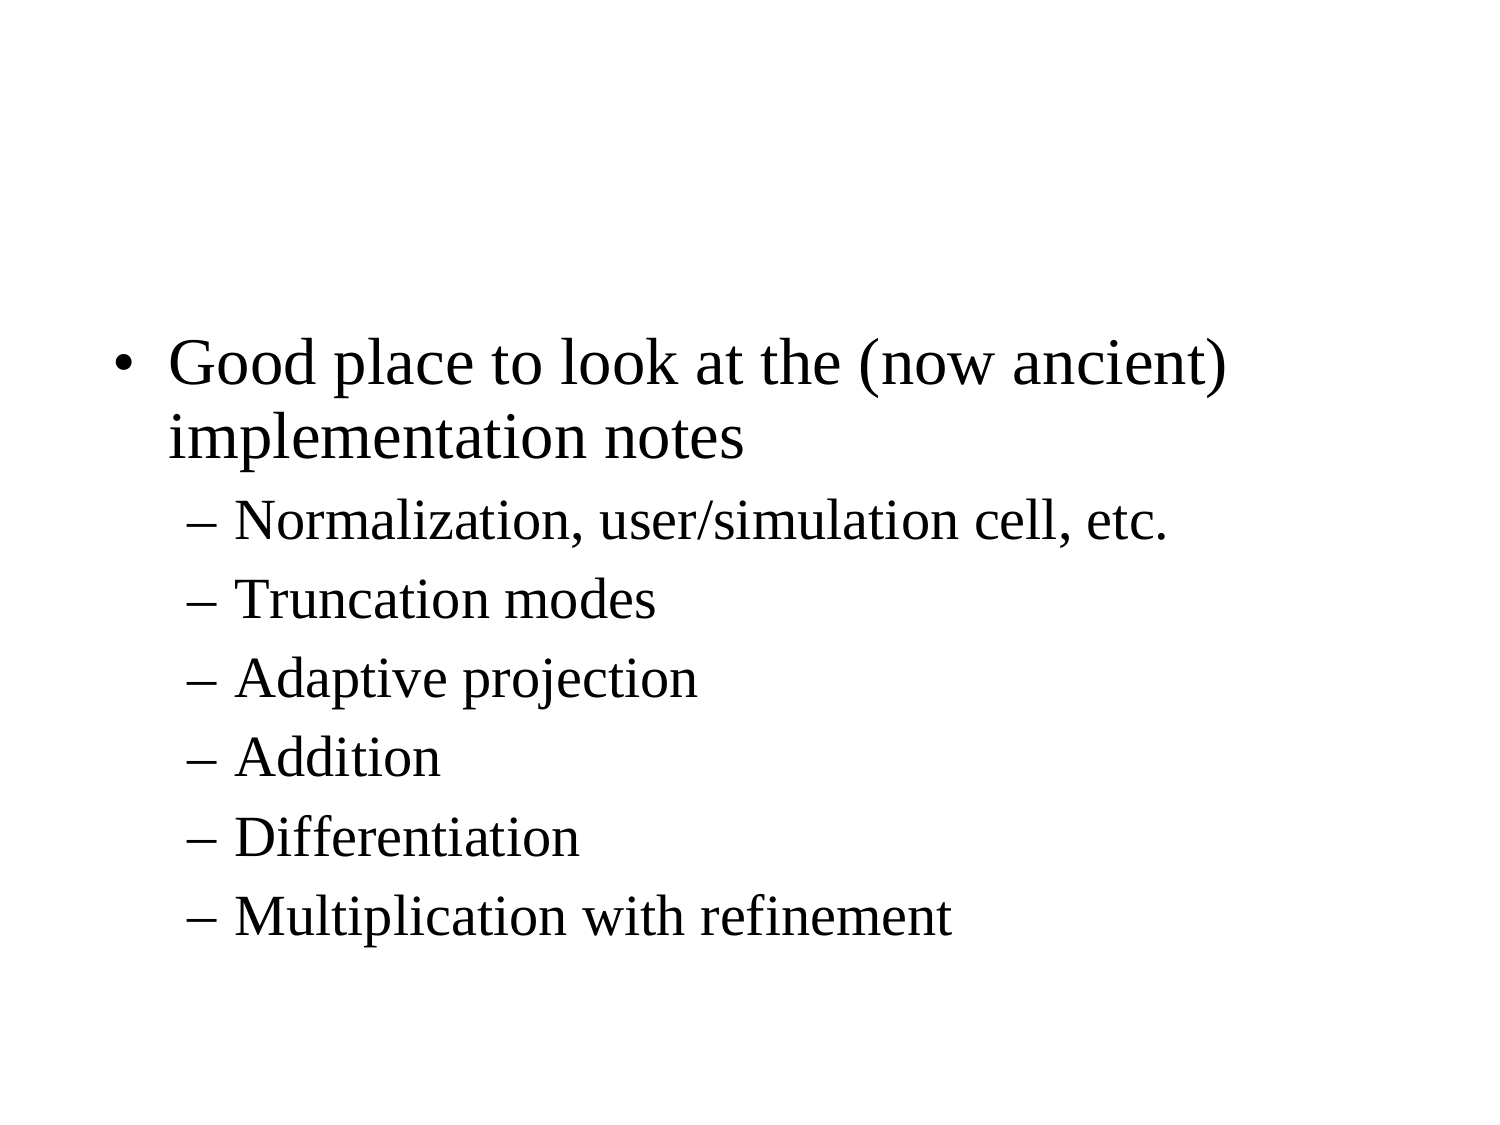

#
Good place to look at the (now ancient) implementation notes
Normalization, user/simulation cell, etc.
Truncation modes
Adaptive projection
Addition
Differentiation
Multiplication with refinement